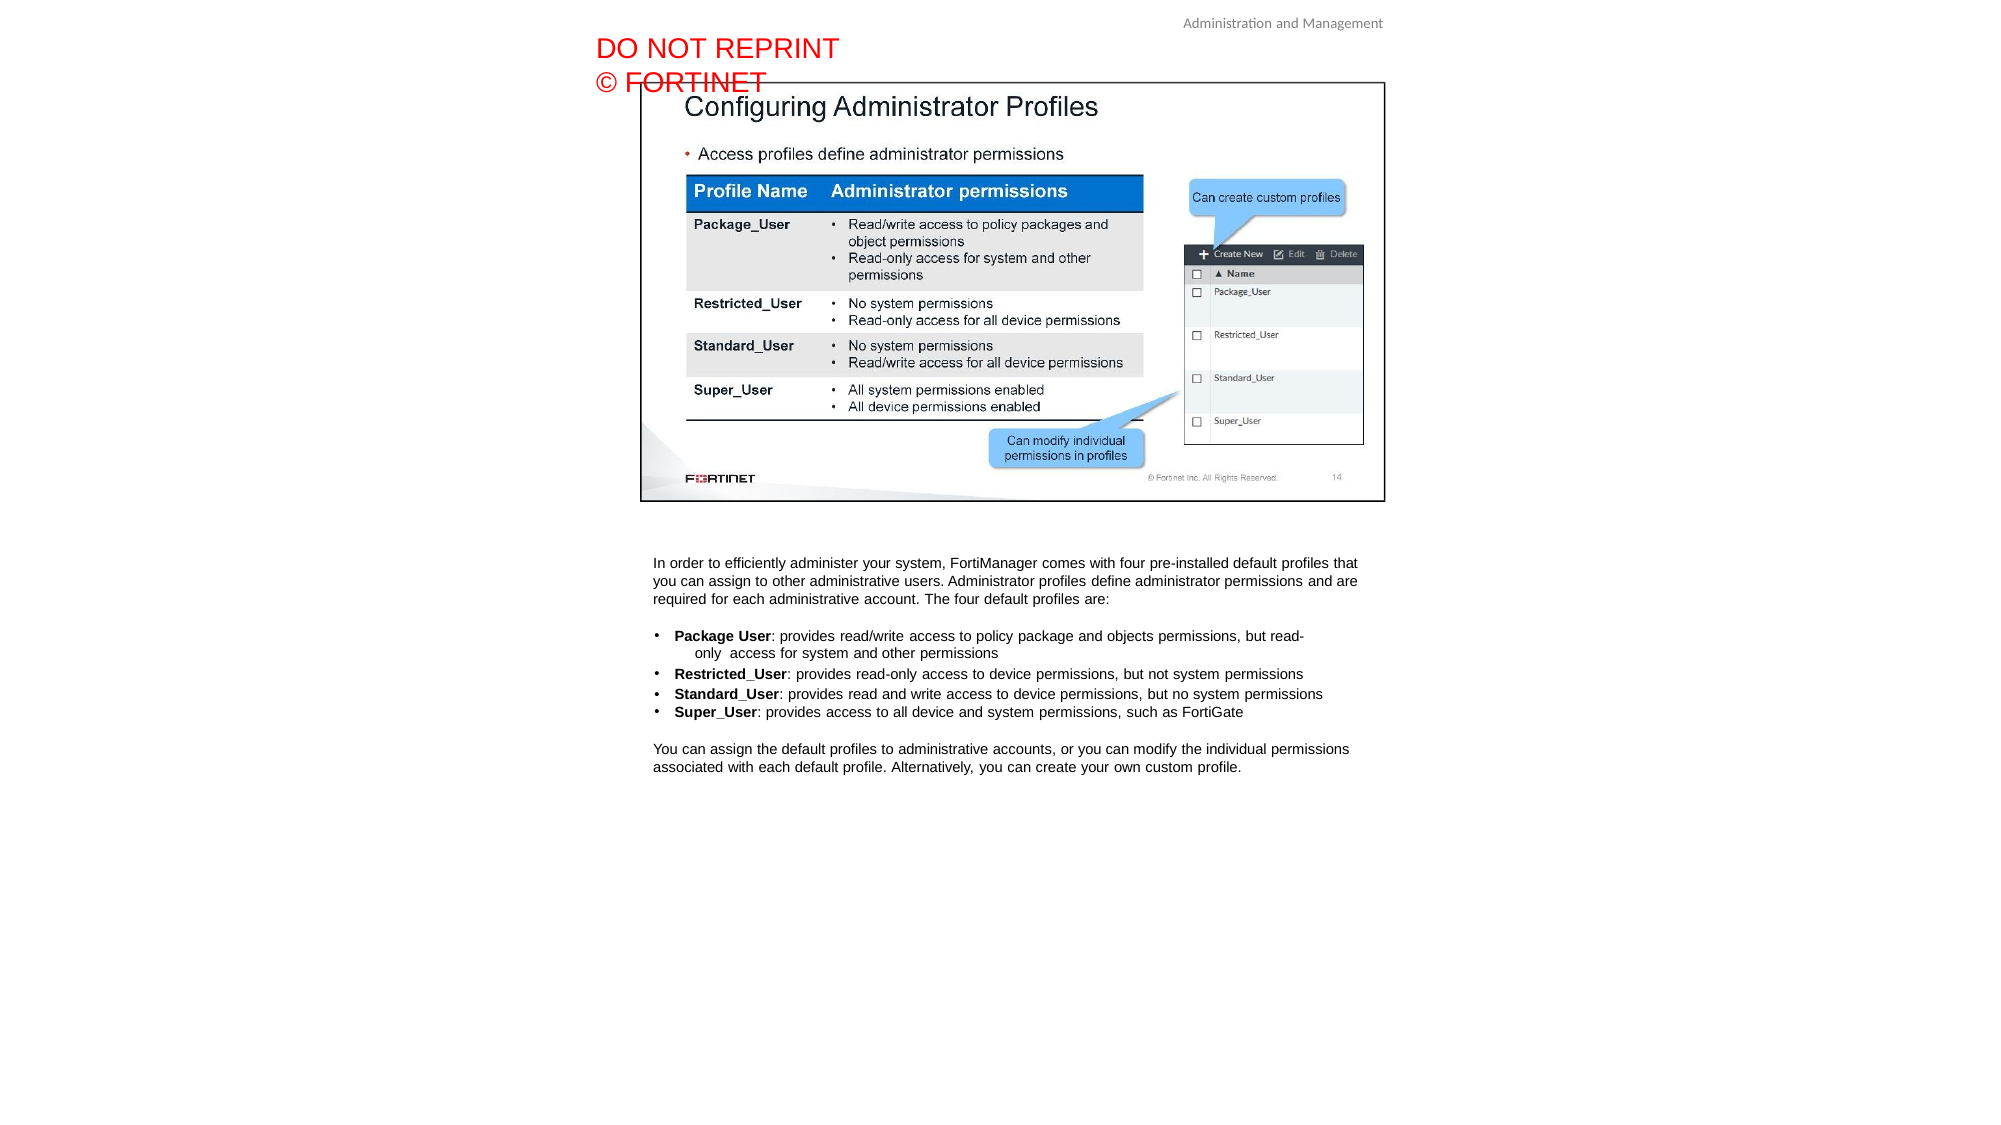

Administration and Management
DO NOT REPRINT
© FORTINET
In order to efficiently administer your system, FortiManager comes with four pre-installed default profiles that you can assign to other administrative users. Administrator profiles define administrator permissions and are required for each administrative account. The four default profiles are:
Package User: provides read/write access to policy package and objects permissions, but read-only access for system and other permissions
Restricted_User: provides read-only access to device permissions, but not system permissions
Standard_User: provides read and write access to device permissions, but no system permissions
Super_User: provides access to all device and system permissions, such as FortiGate
You can assign the default profiles to administrative accounts, or you can modify the individual permissions associated with each default profile. Alternatively, you can create your own custom profile.
FortiManager 6.2 Study Guide
1